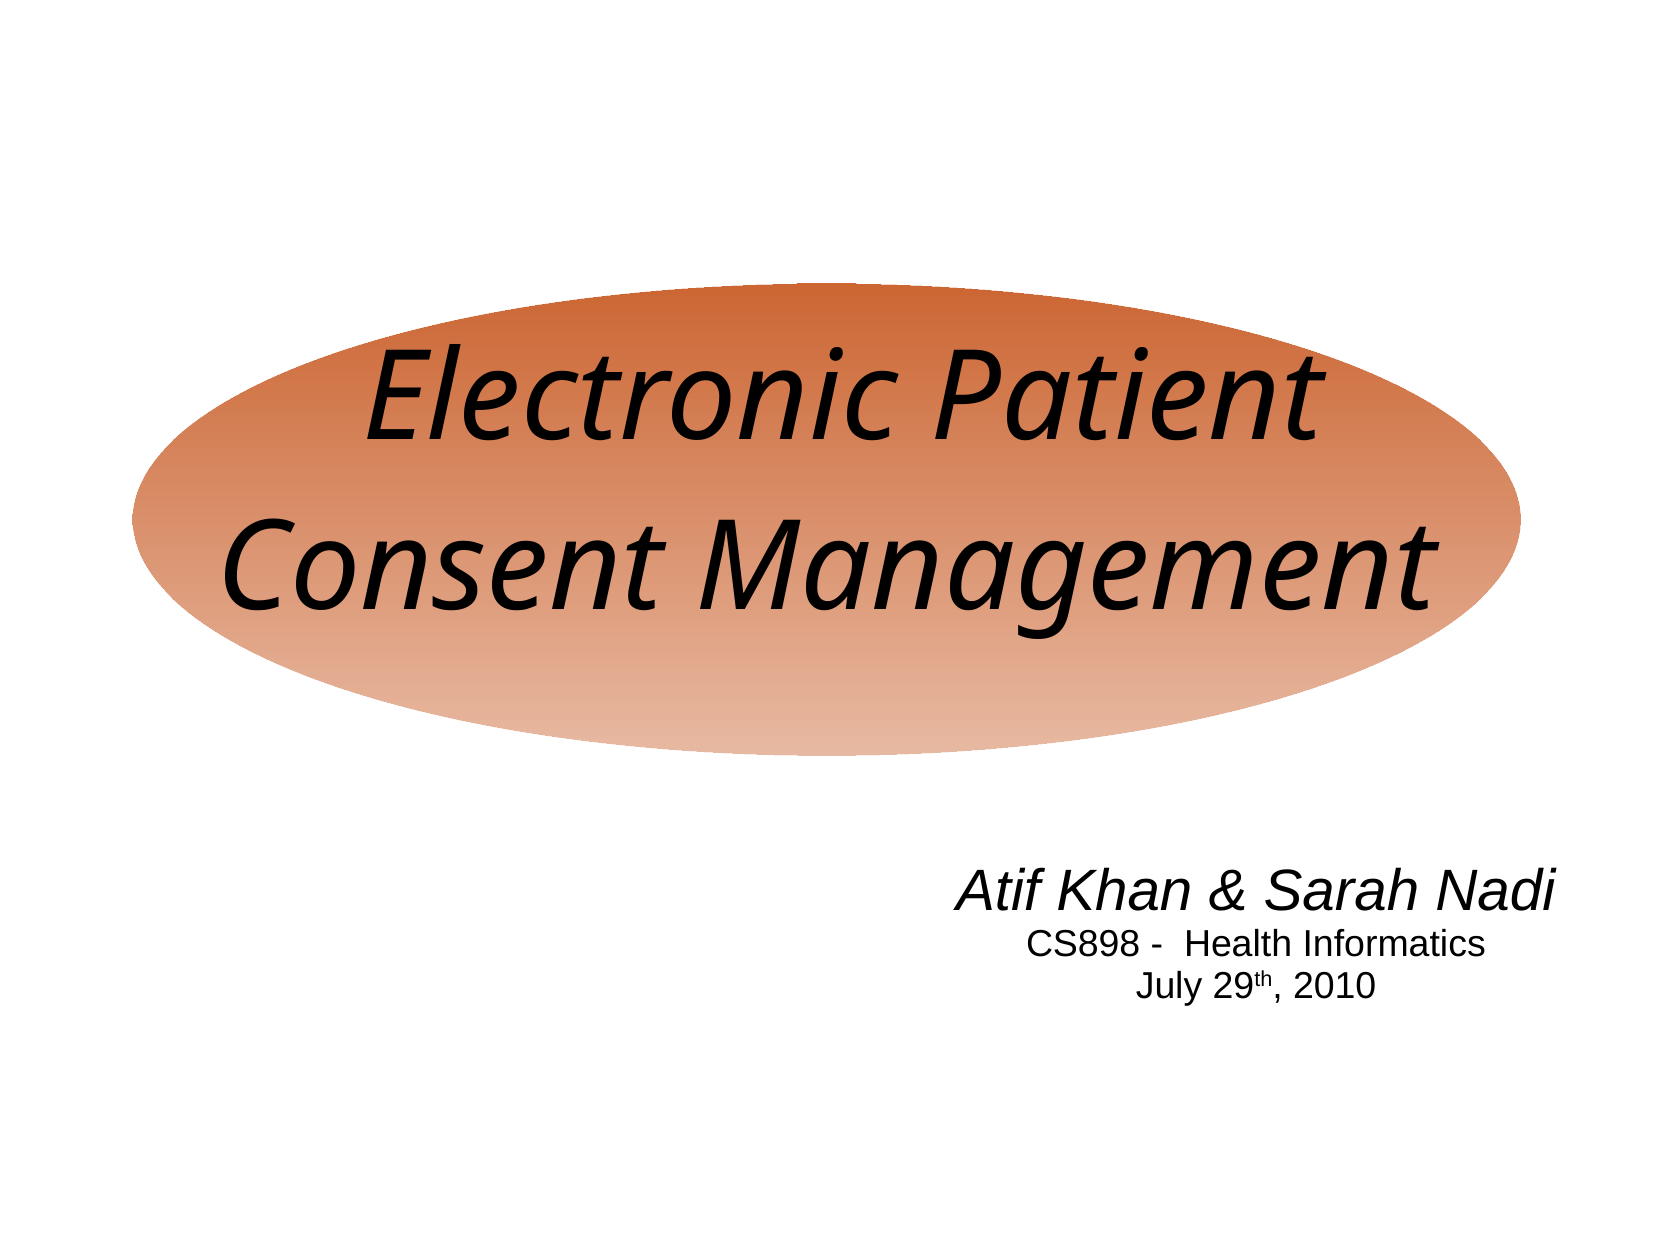

# Electronic Patient Consent Management
Atif Khan & Sarah Nadi
CS898 - Health Informatics
July 29th, 2010